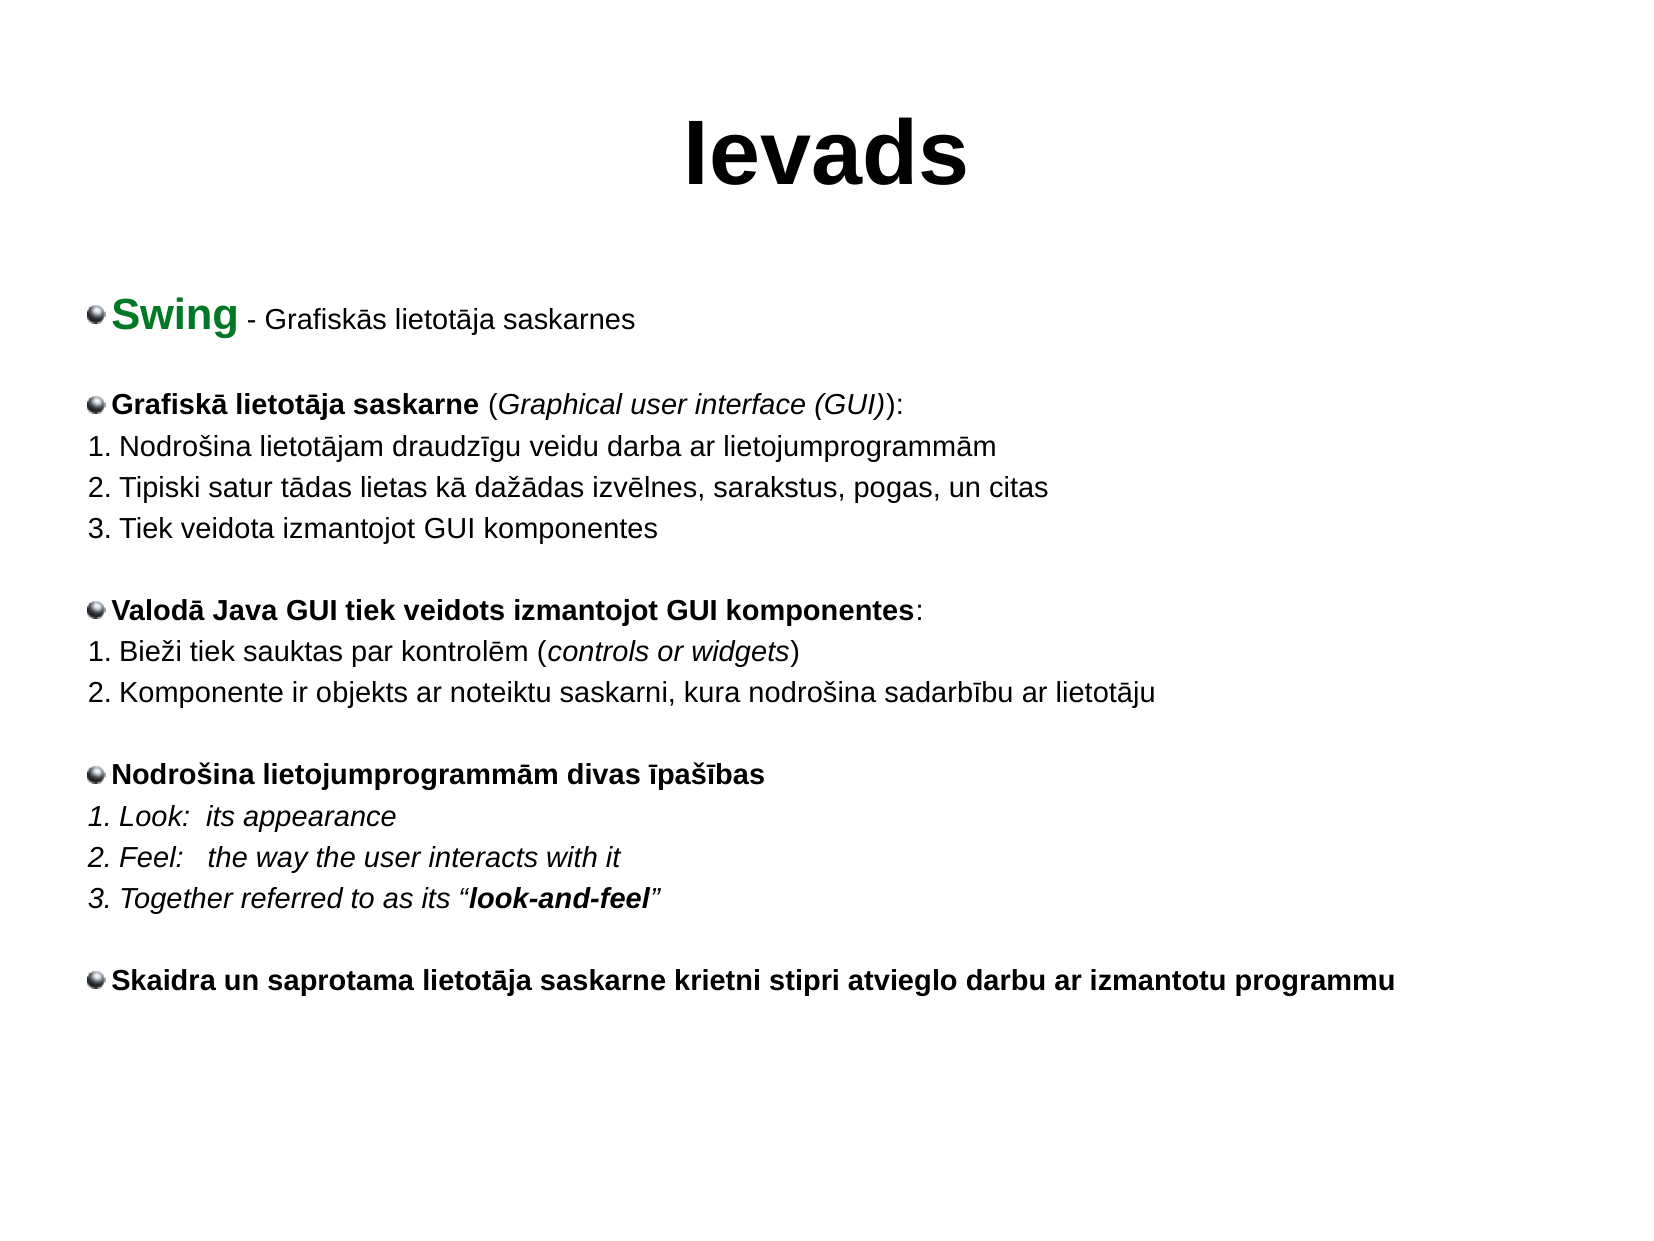

# Ievads
 Swing - Grafiskās lietotāja saskarnes
 Grafiskā lietotāja saskarne (Graphical user interface (GUI)):
 Nodrošina lietotājam draudzīgu veidu darba ar lietojumprogrammām
 Tipiski satur tādas lietas kā dažādas izvēlnes, sarakstus, pogas, un citas
 Tiek veidota izmantojot GUI komponentes
 Valodā Java GUI tiek veidots izmantojot GUI komponentes:
 Bieži tiek sauktas par kontrolēm (controls or widgets)
 Komponente ir objekts ar noteiktu saskarni, kura nodrošina sadarbību ar lietotāju
 Nodrošina lietojumprogrammām divas īpašības
 Look: its appearance
 Feel: the way the user interacts with it
 Together referred to as its “look-and-feel”
 Skaidra un saprotama lietotāja saskarne krietni stipri atvieglo darbu ar izmantotu programmu